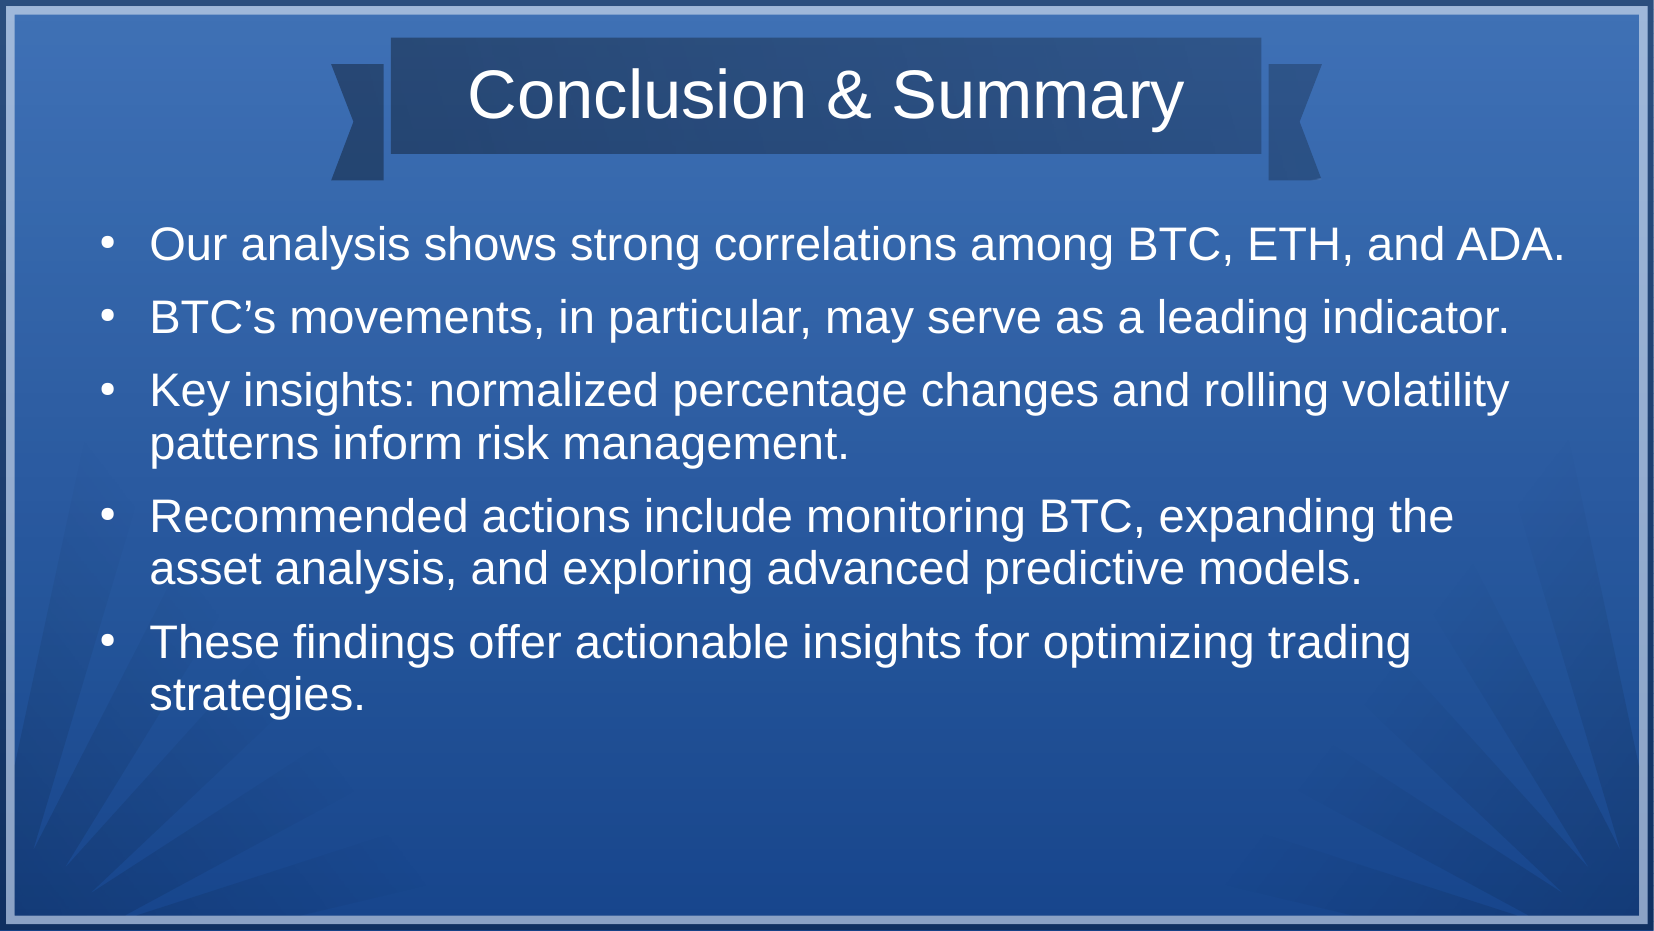

# Conclusion & Summary
Our analysis shows strong correlations among BTC, ETH, and ADA.
BTC’s movements, in particular, may serve as a leading indicator.
Key insights: normalized percentage changes and rolling volatility patterns inform risk management.
Recommended actions include monitoring BTC, expanding the asset analysis, and exploring advanced predictive models.
These findings offer actionable insights for optimizing trading strategies.